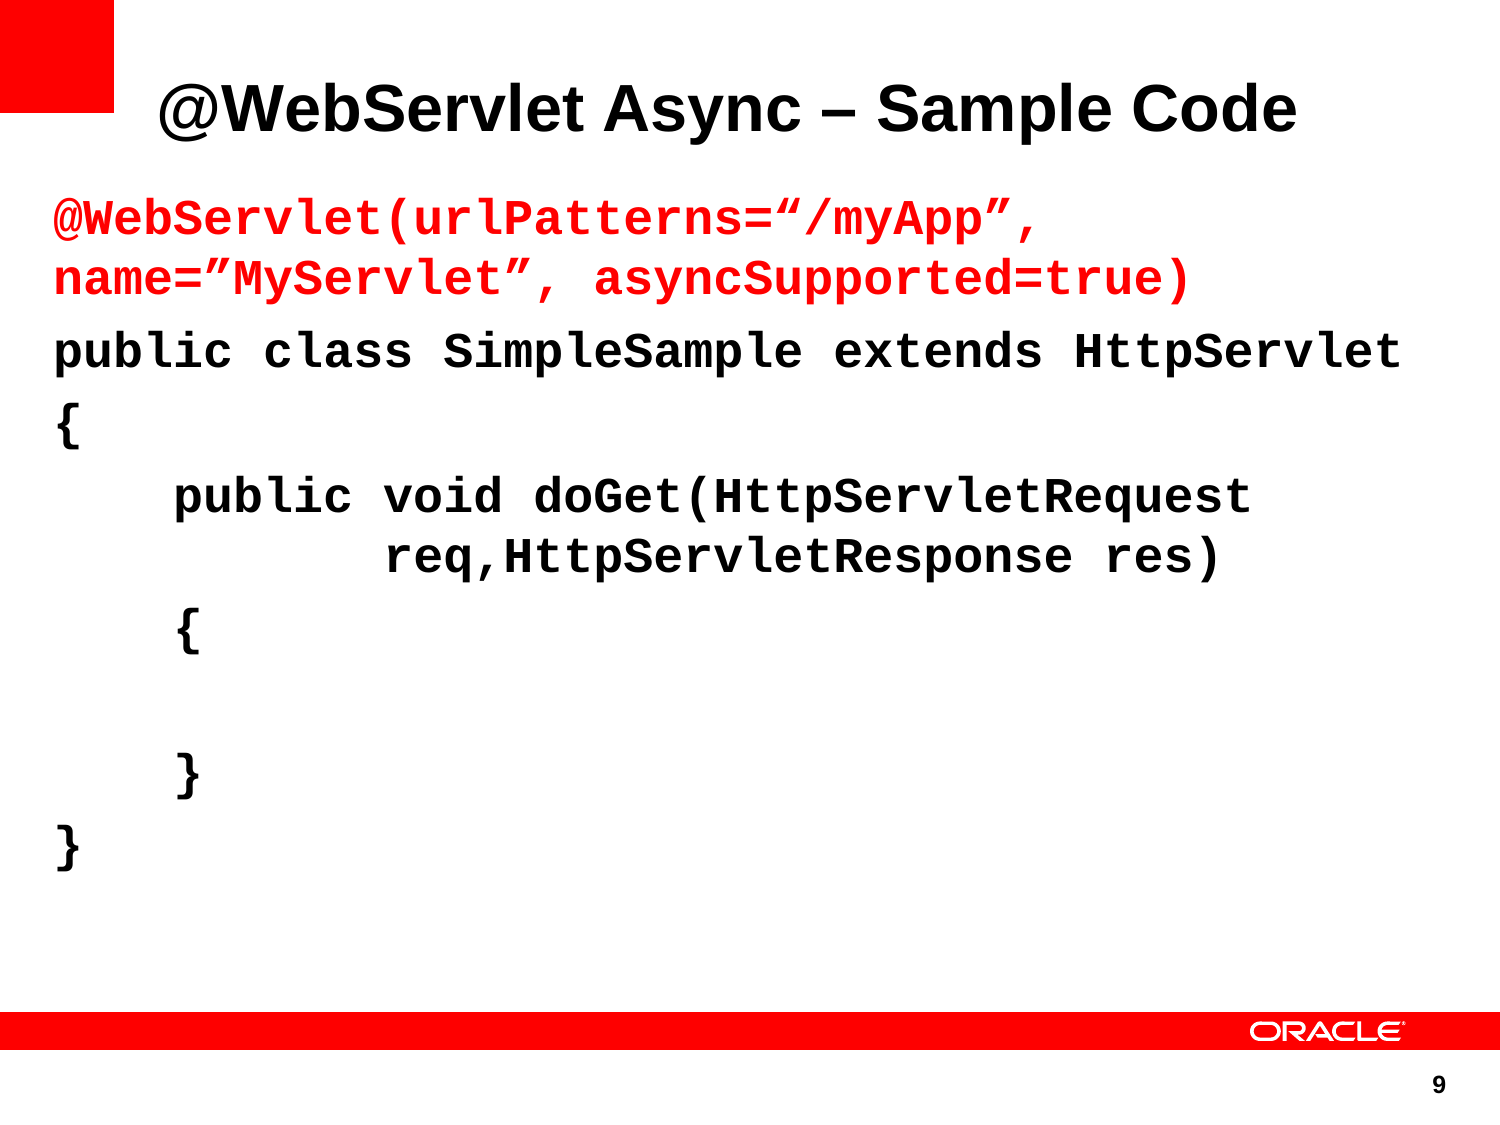

# @WebServlet Async – Sample Code
@WebServlet(urlPatterns=“/myApp”, name=”MyServlet”, asyncSupported=true)
public class SimpleSample extends HttpServlet
{
 public void doGet(HttpServletRequest req,HttpServletResponse res)
 {
 }
}